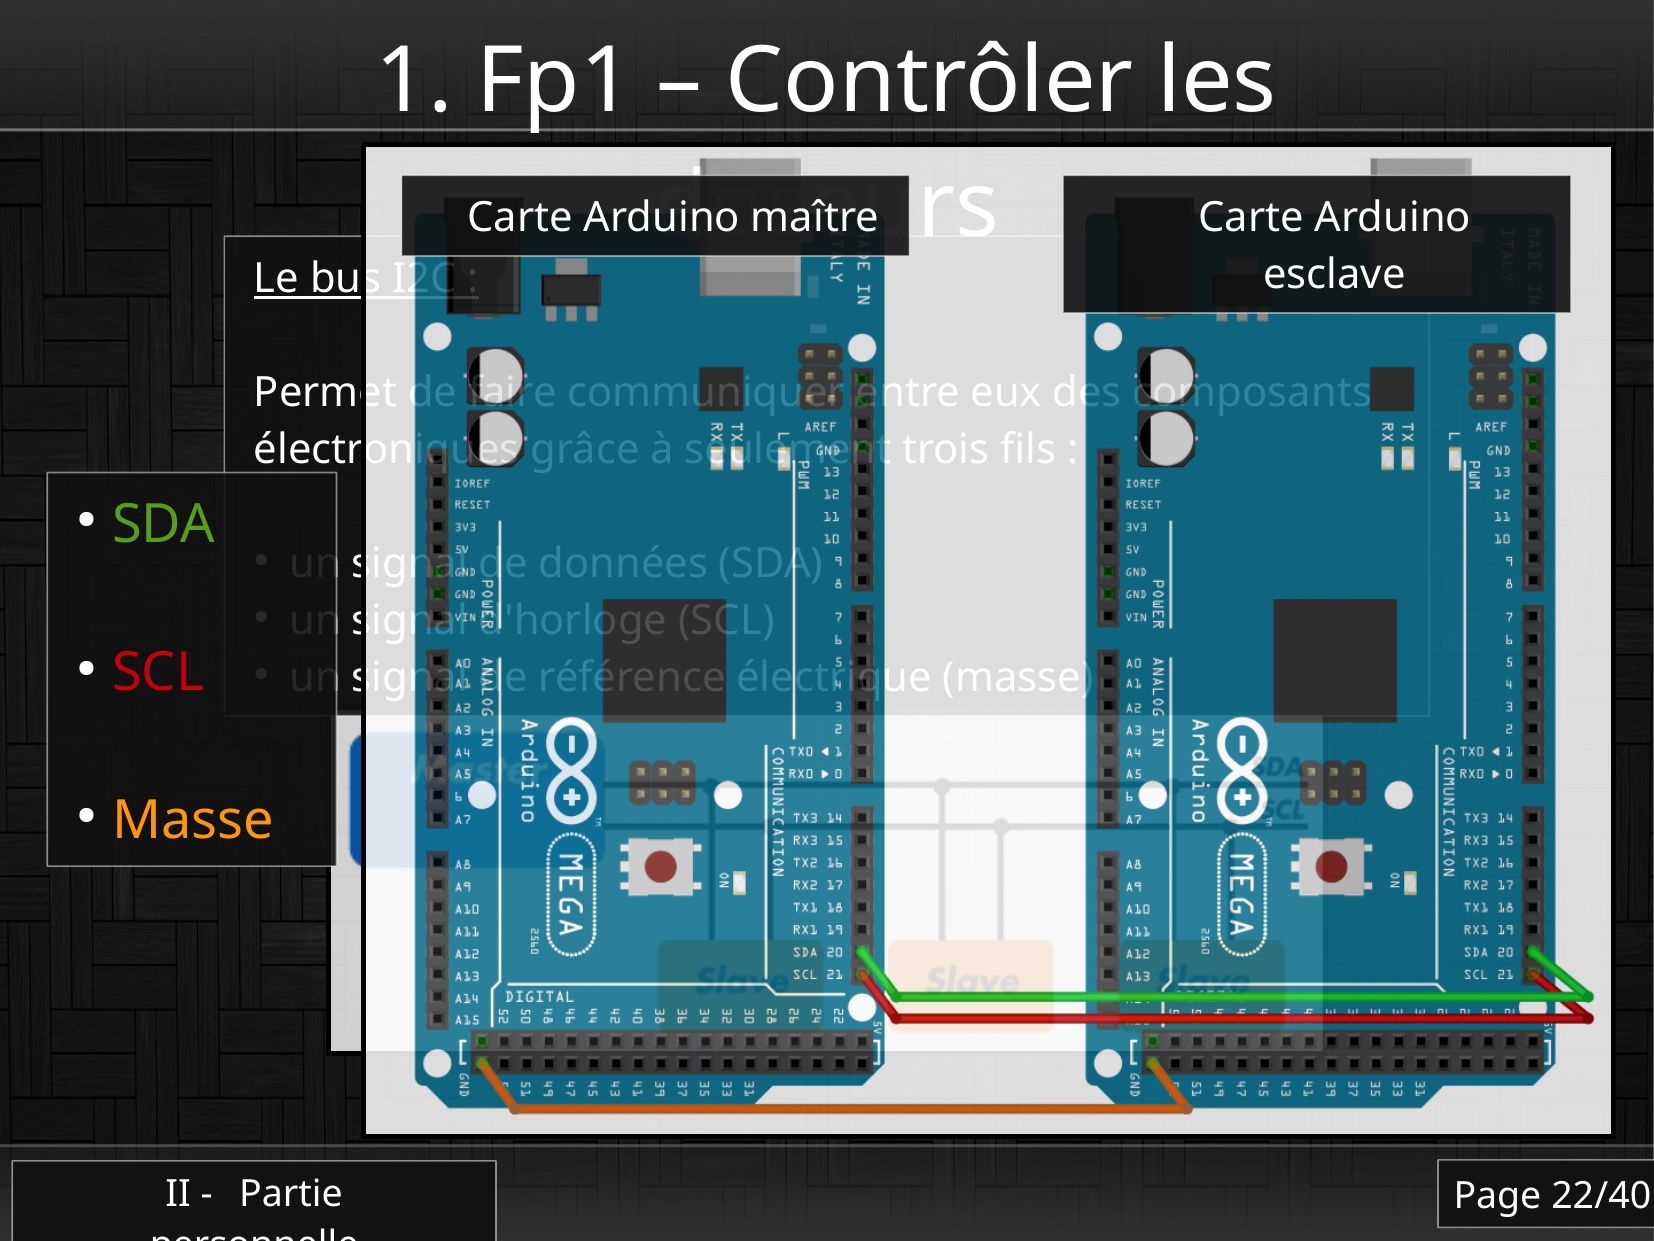

1. Fp1 – Contrôler les doseurs
Carte Arduino maître
Carte Arduino esclave
Le bus I2C :
Permet de faire communiquer entre eux des composants électroniques grâce à seulement trois fils :
un signal de données (SDA)
un signal d'horloge (SCL)
un signal de référence électrique (masse)
SDA
SCL
Masse
II -	Partie personnelle